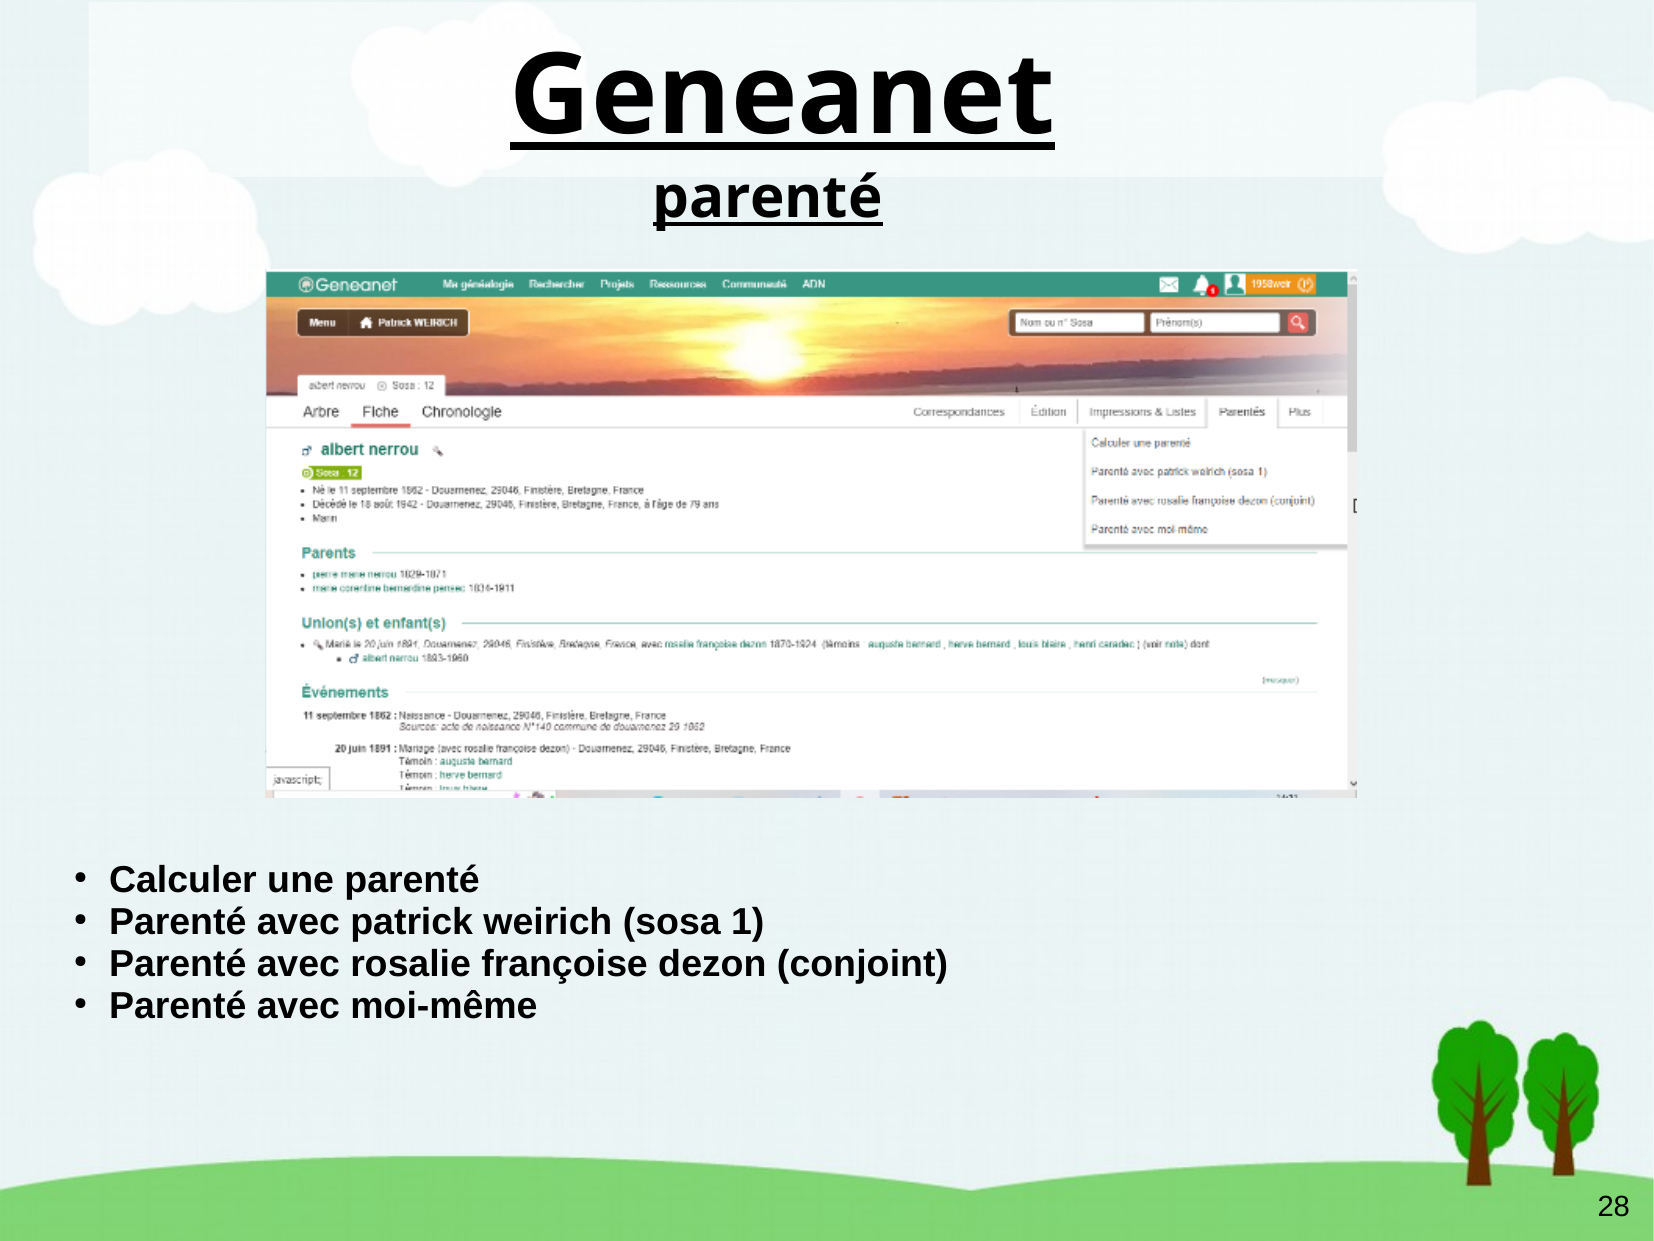

# Geneanet
parenté
Calculer une parenté
Parenté avec patrick weirich (sosa 1)
Parenté avec rosalie françoise dezon (conjoint)
Parenté avec moi-même
28